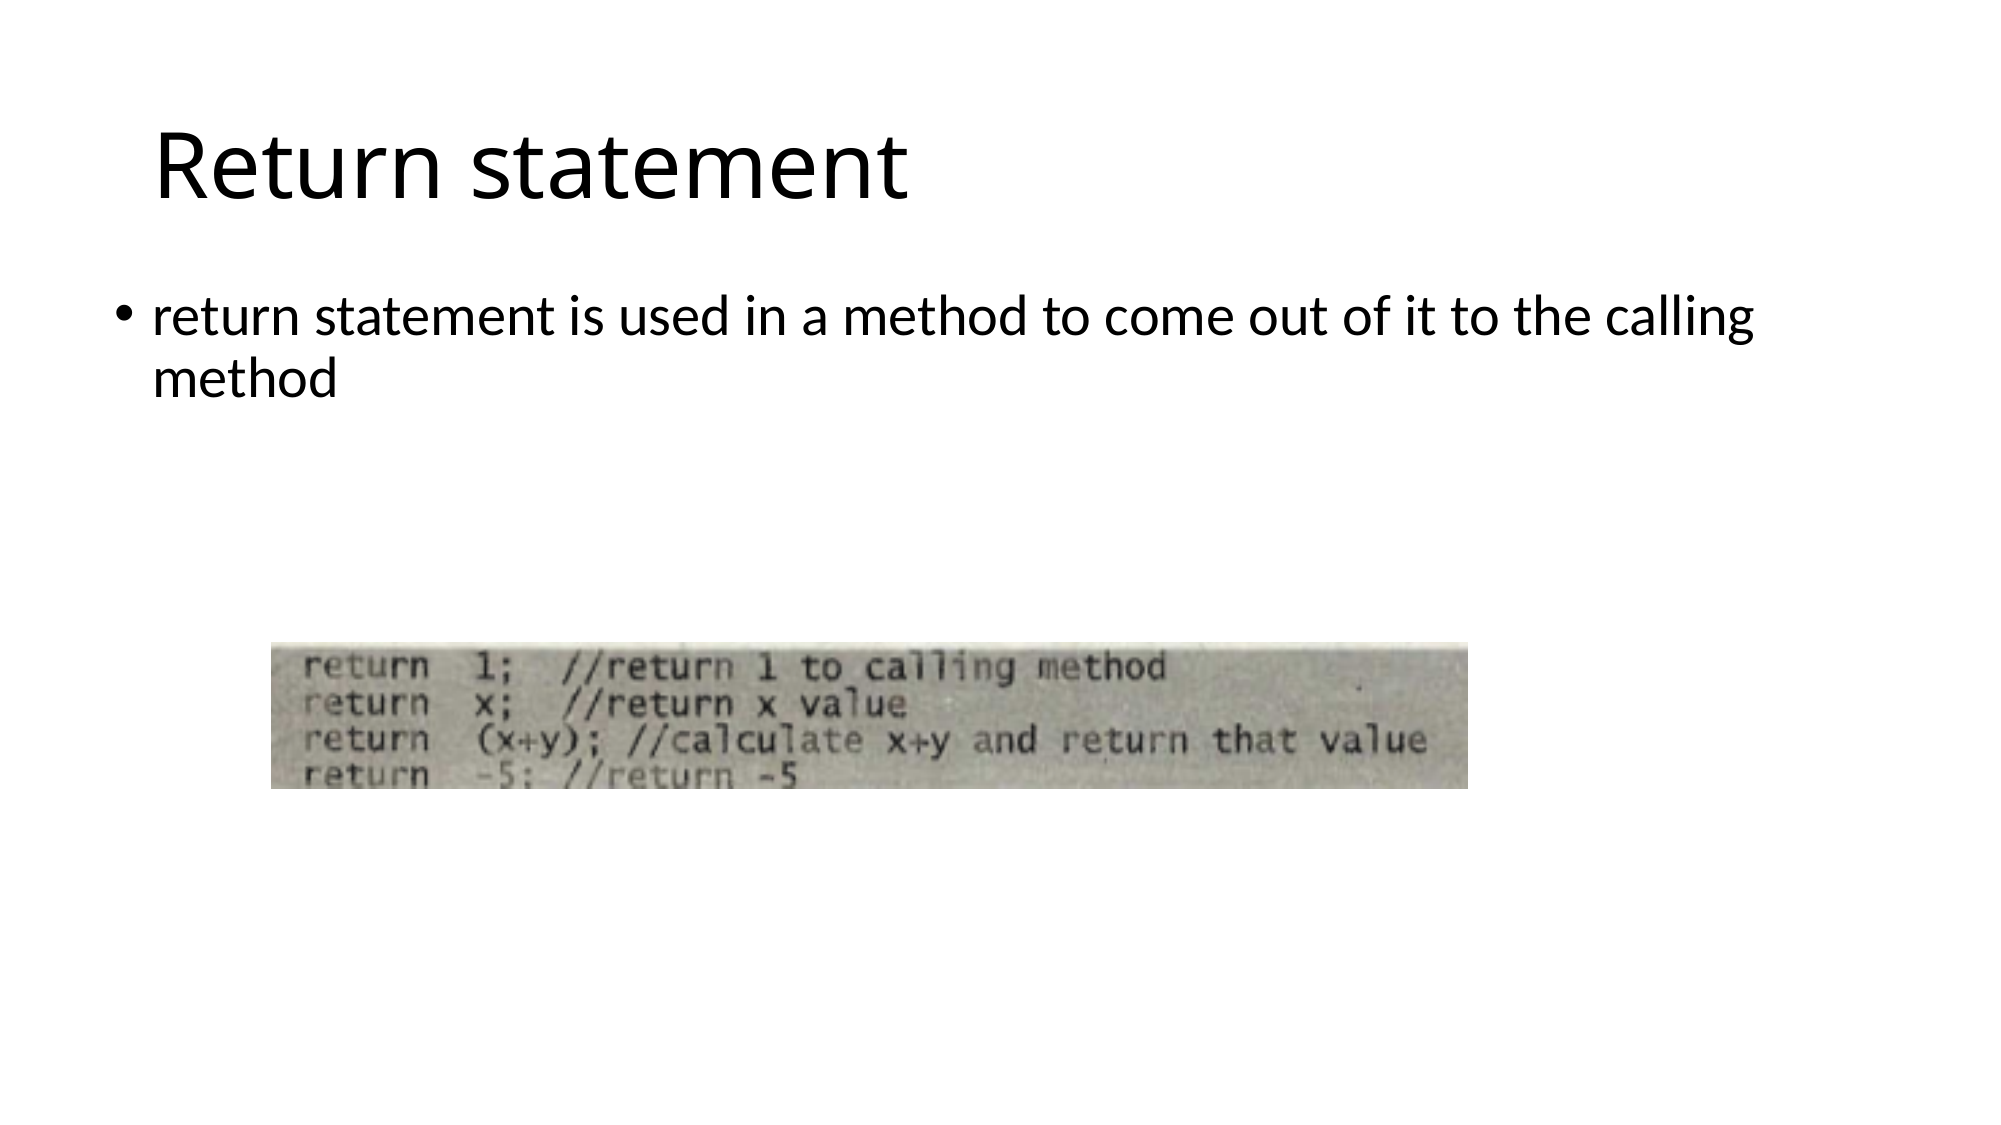

# Return statement
return statement is used in a method to come out of it to the calling method